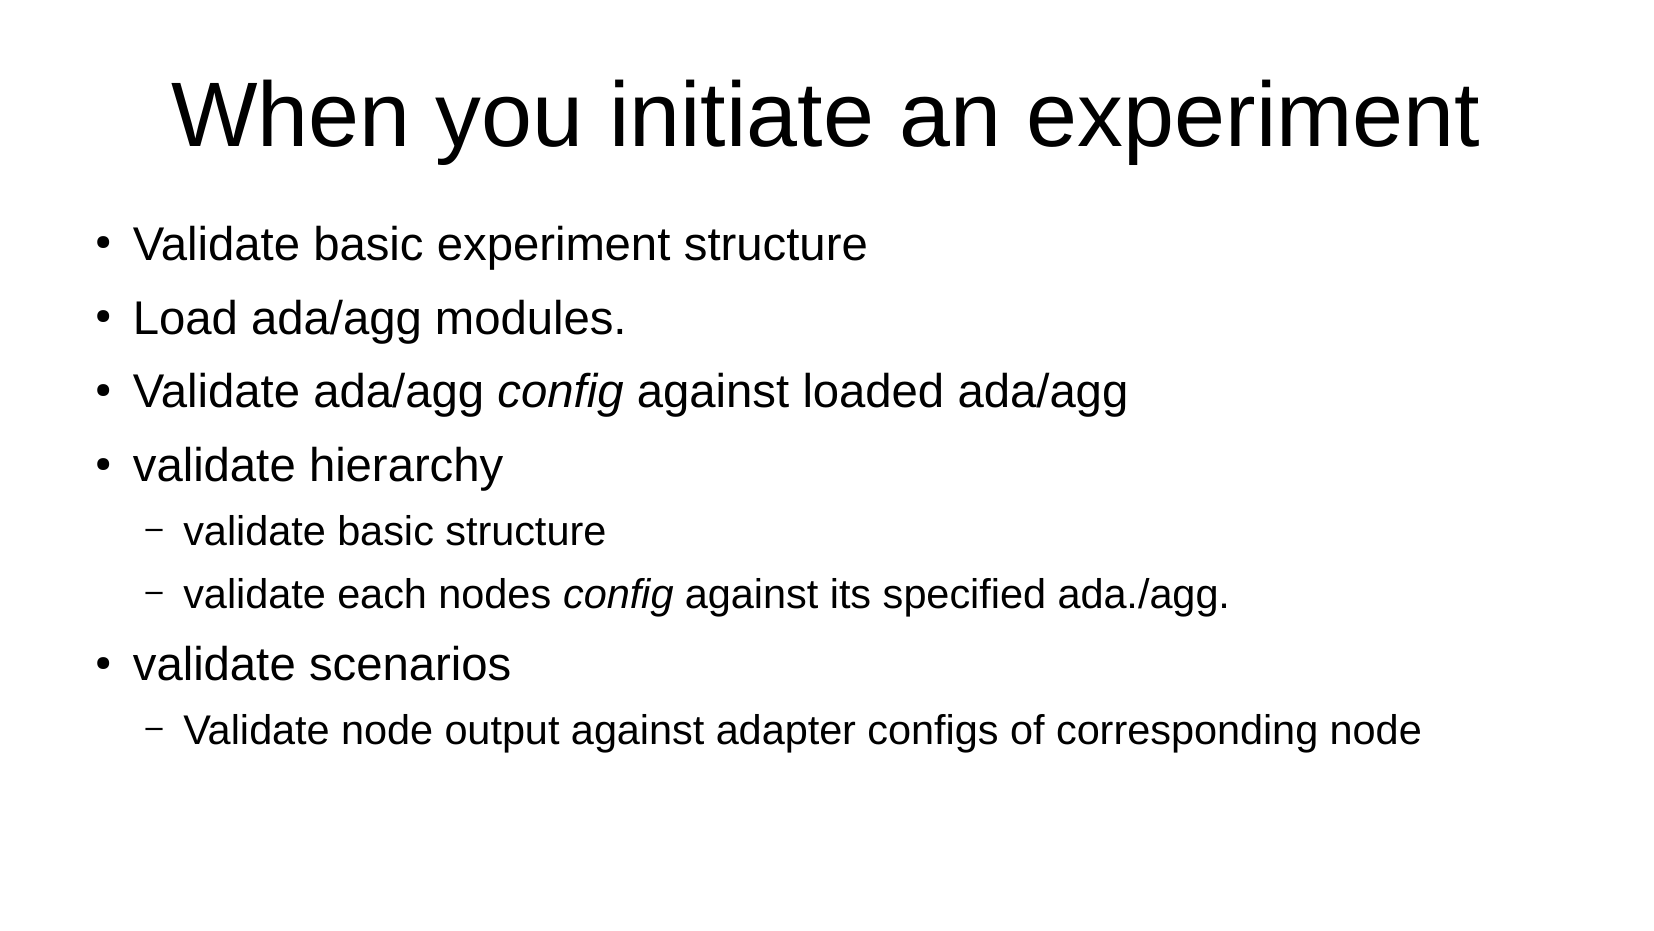

# When you initiate an experiment
Validate basic experiment structure
Load ada/agg modules.
Validate ada/agg config against loaded ada/agg
validate hierarchy
validate basic structure
validate each nodes config against its specified ada./agg.
validate scenarios
Validate node output against adapter configs of corresponding node